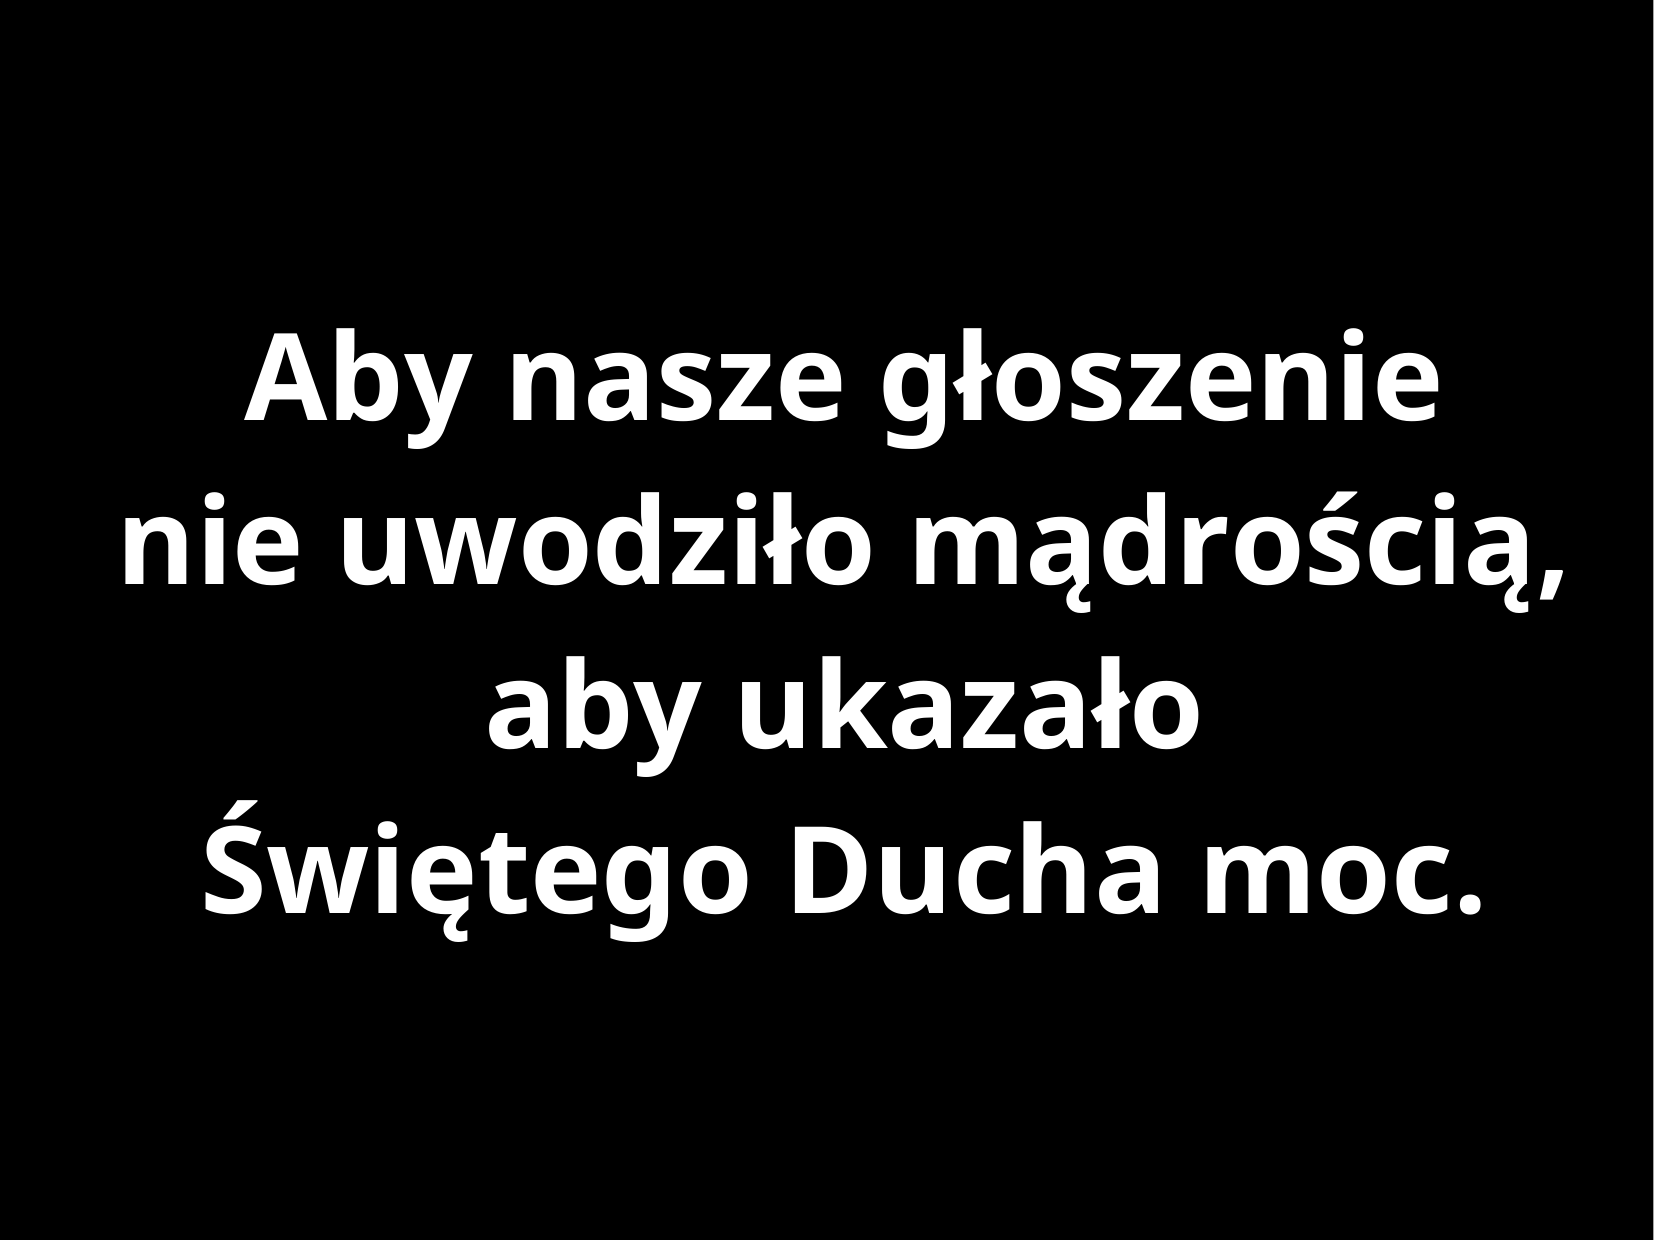

# Aby nasze głoszenie
nie uwodziło mądrością,
aby ukazało
Świętego Ducha moc.